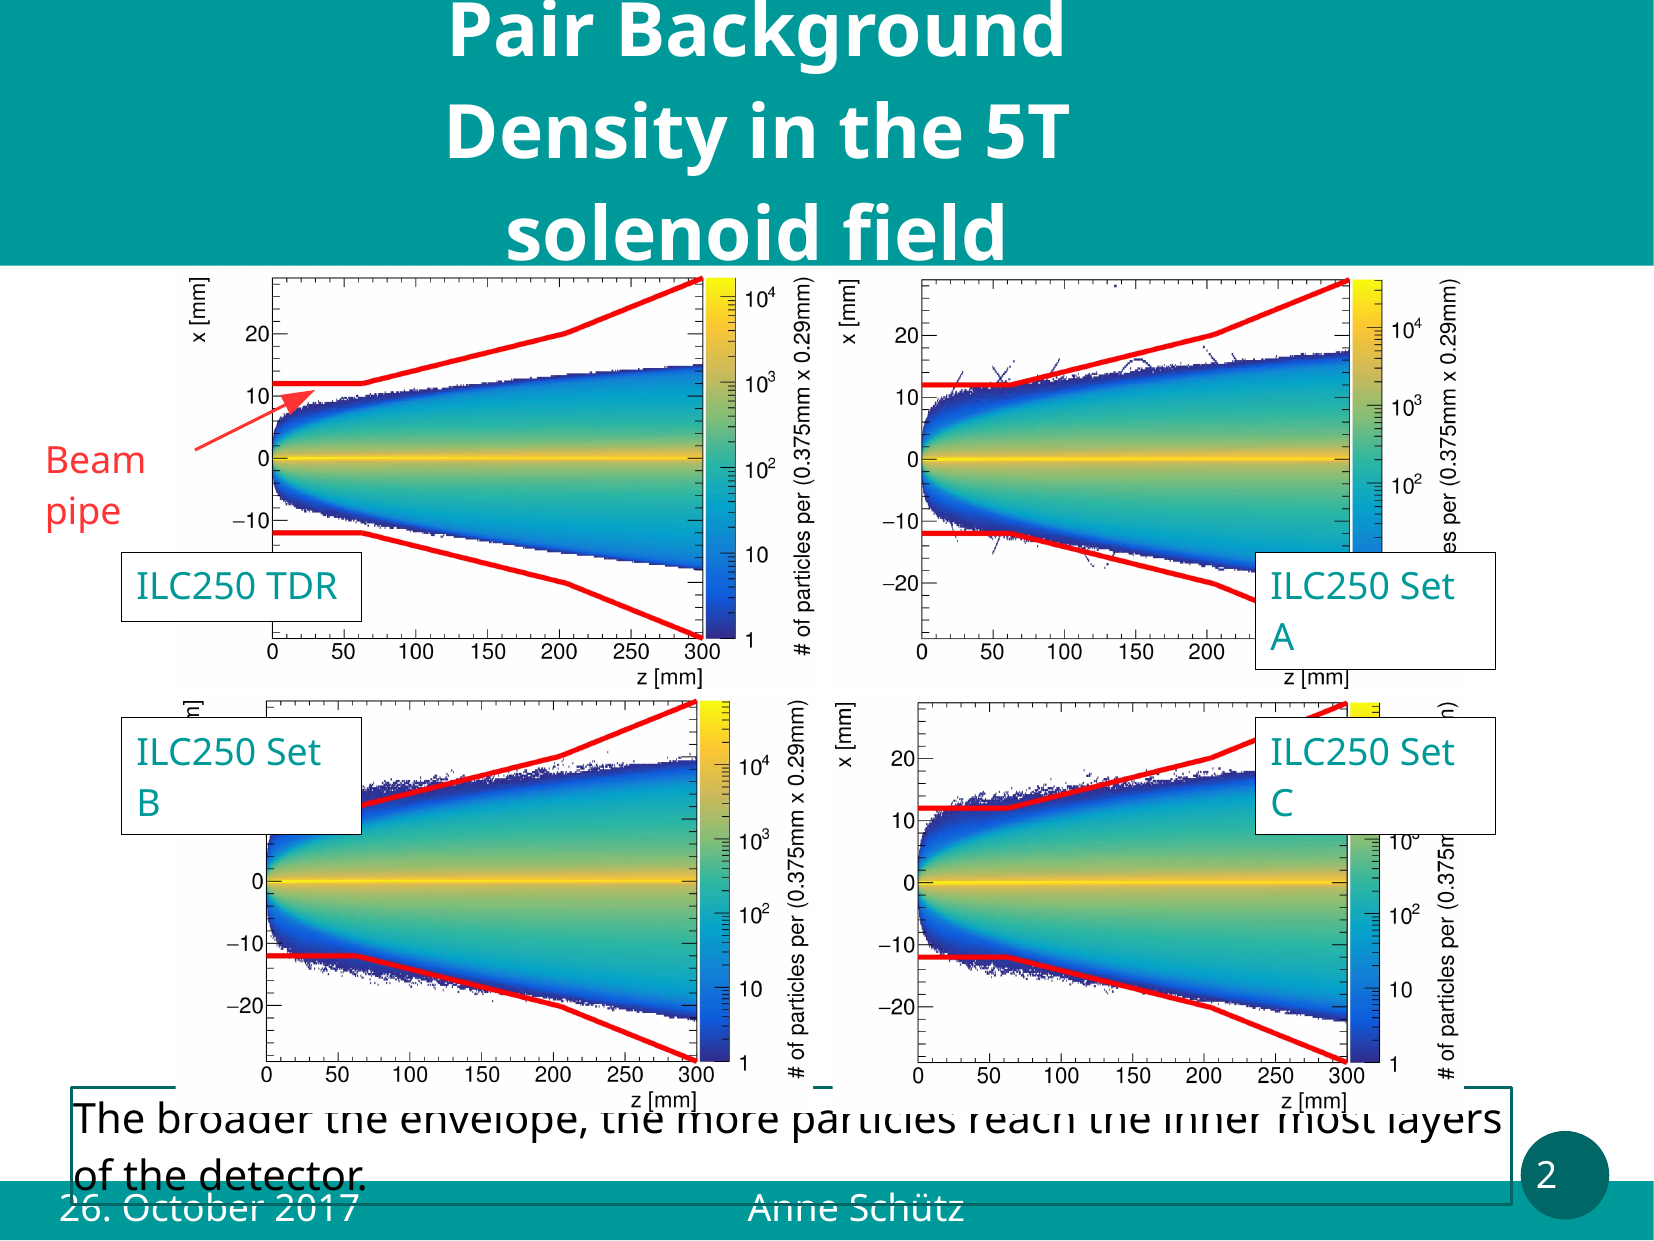

# Pair Background Density in the 5T solenoid field
Beam pipe
ILC250 TDR
ILC250 Set A
ILC250 Set B
ILC250 Set C
The broader the envelope, the more particles reach the inner most layers of the detector.